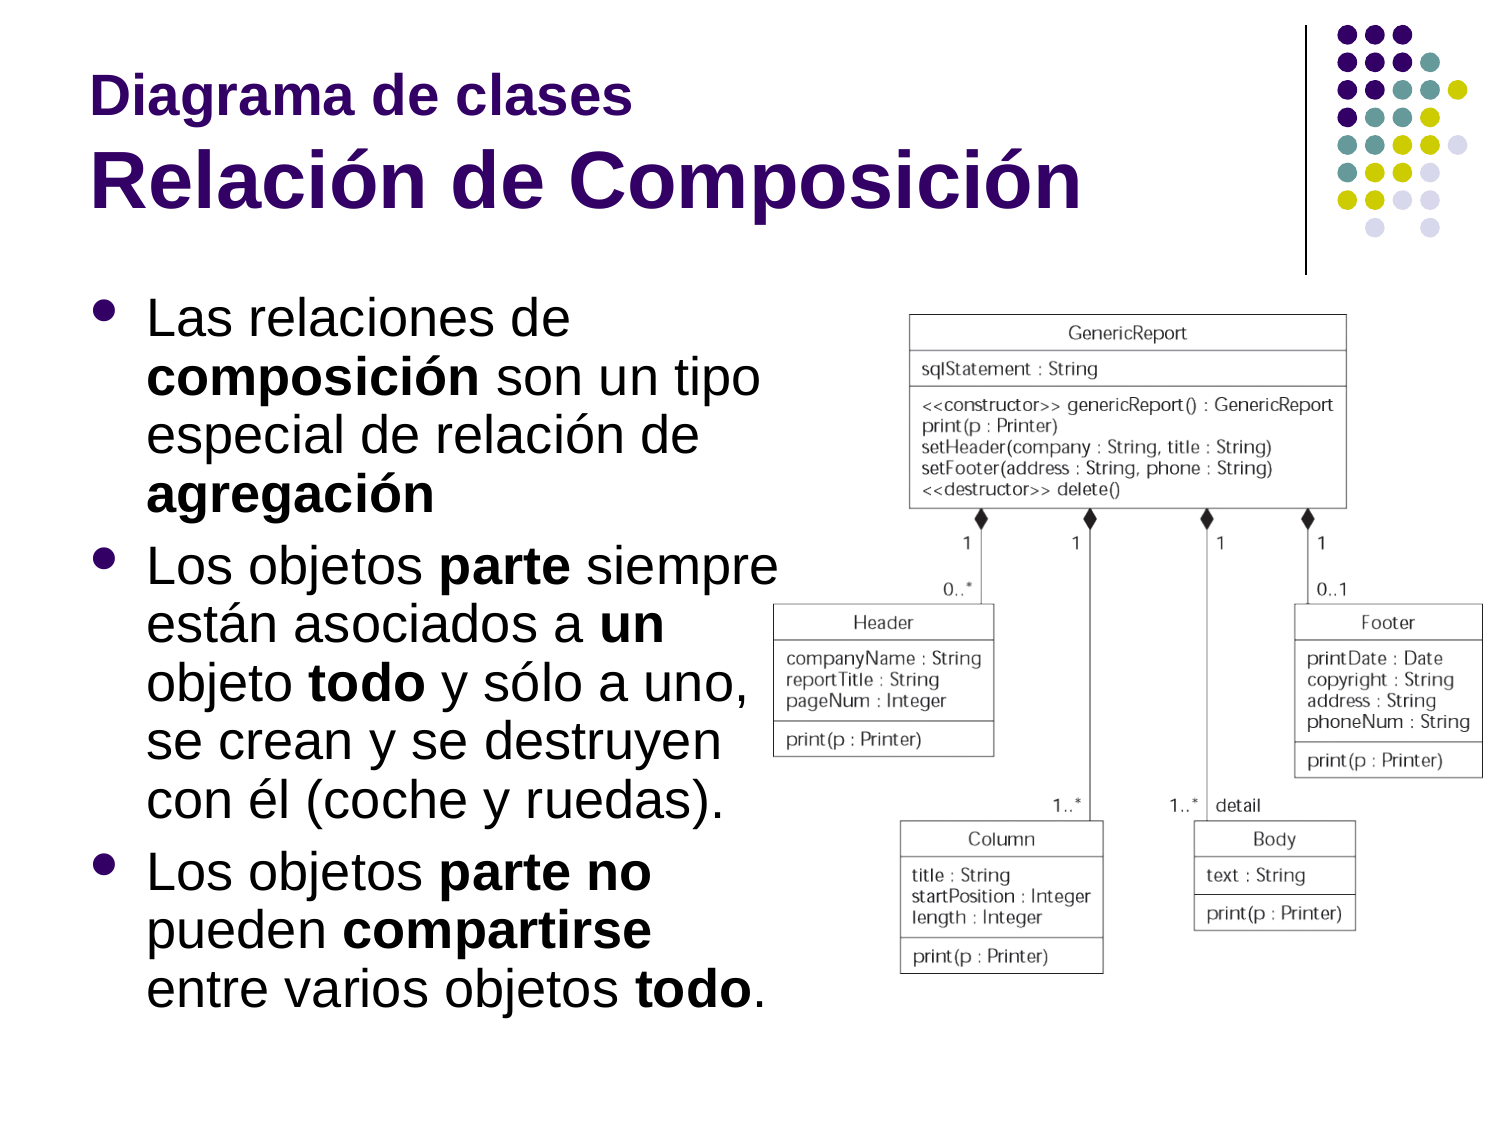

# Diagrama de clases Relación de Composición
Las relaciones de composición son un tipo especial de relación de agregación
Los objetos parte siempre están asociados a un objeto todo y sólo a uno, se crean y se destruyen con él (coche y ruedas).
Los objetos parte no pueden compartirse entre varios objetos todo.